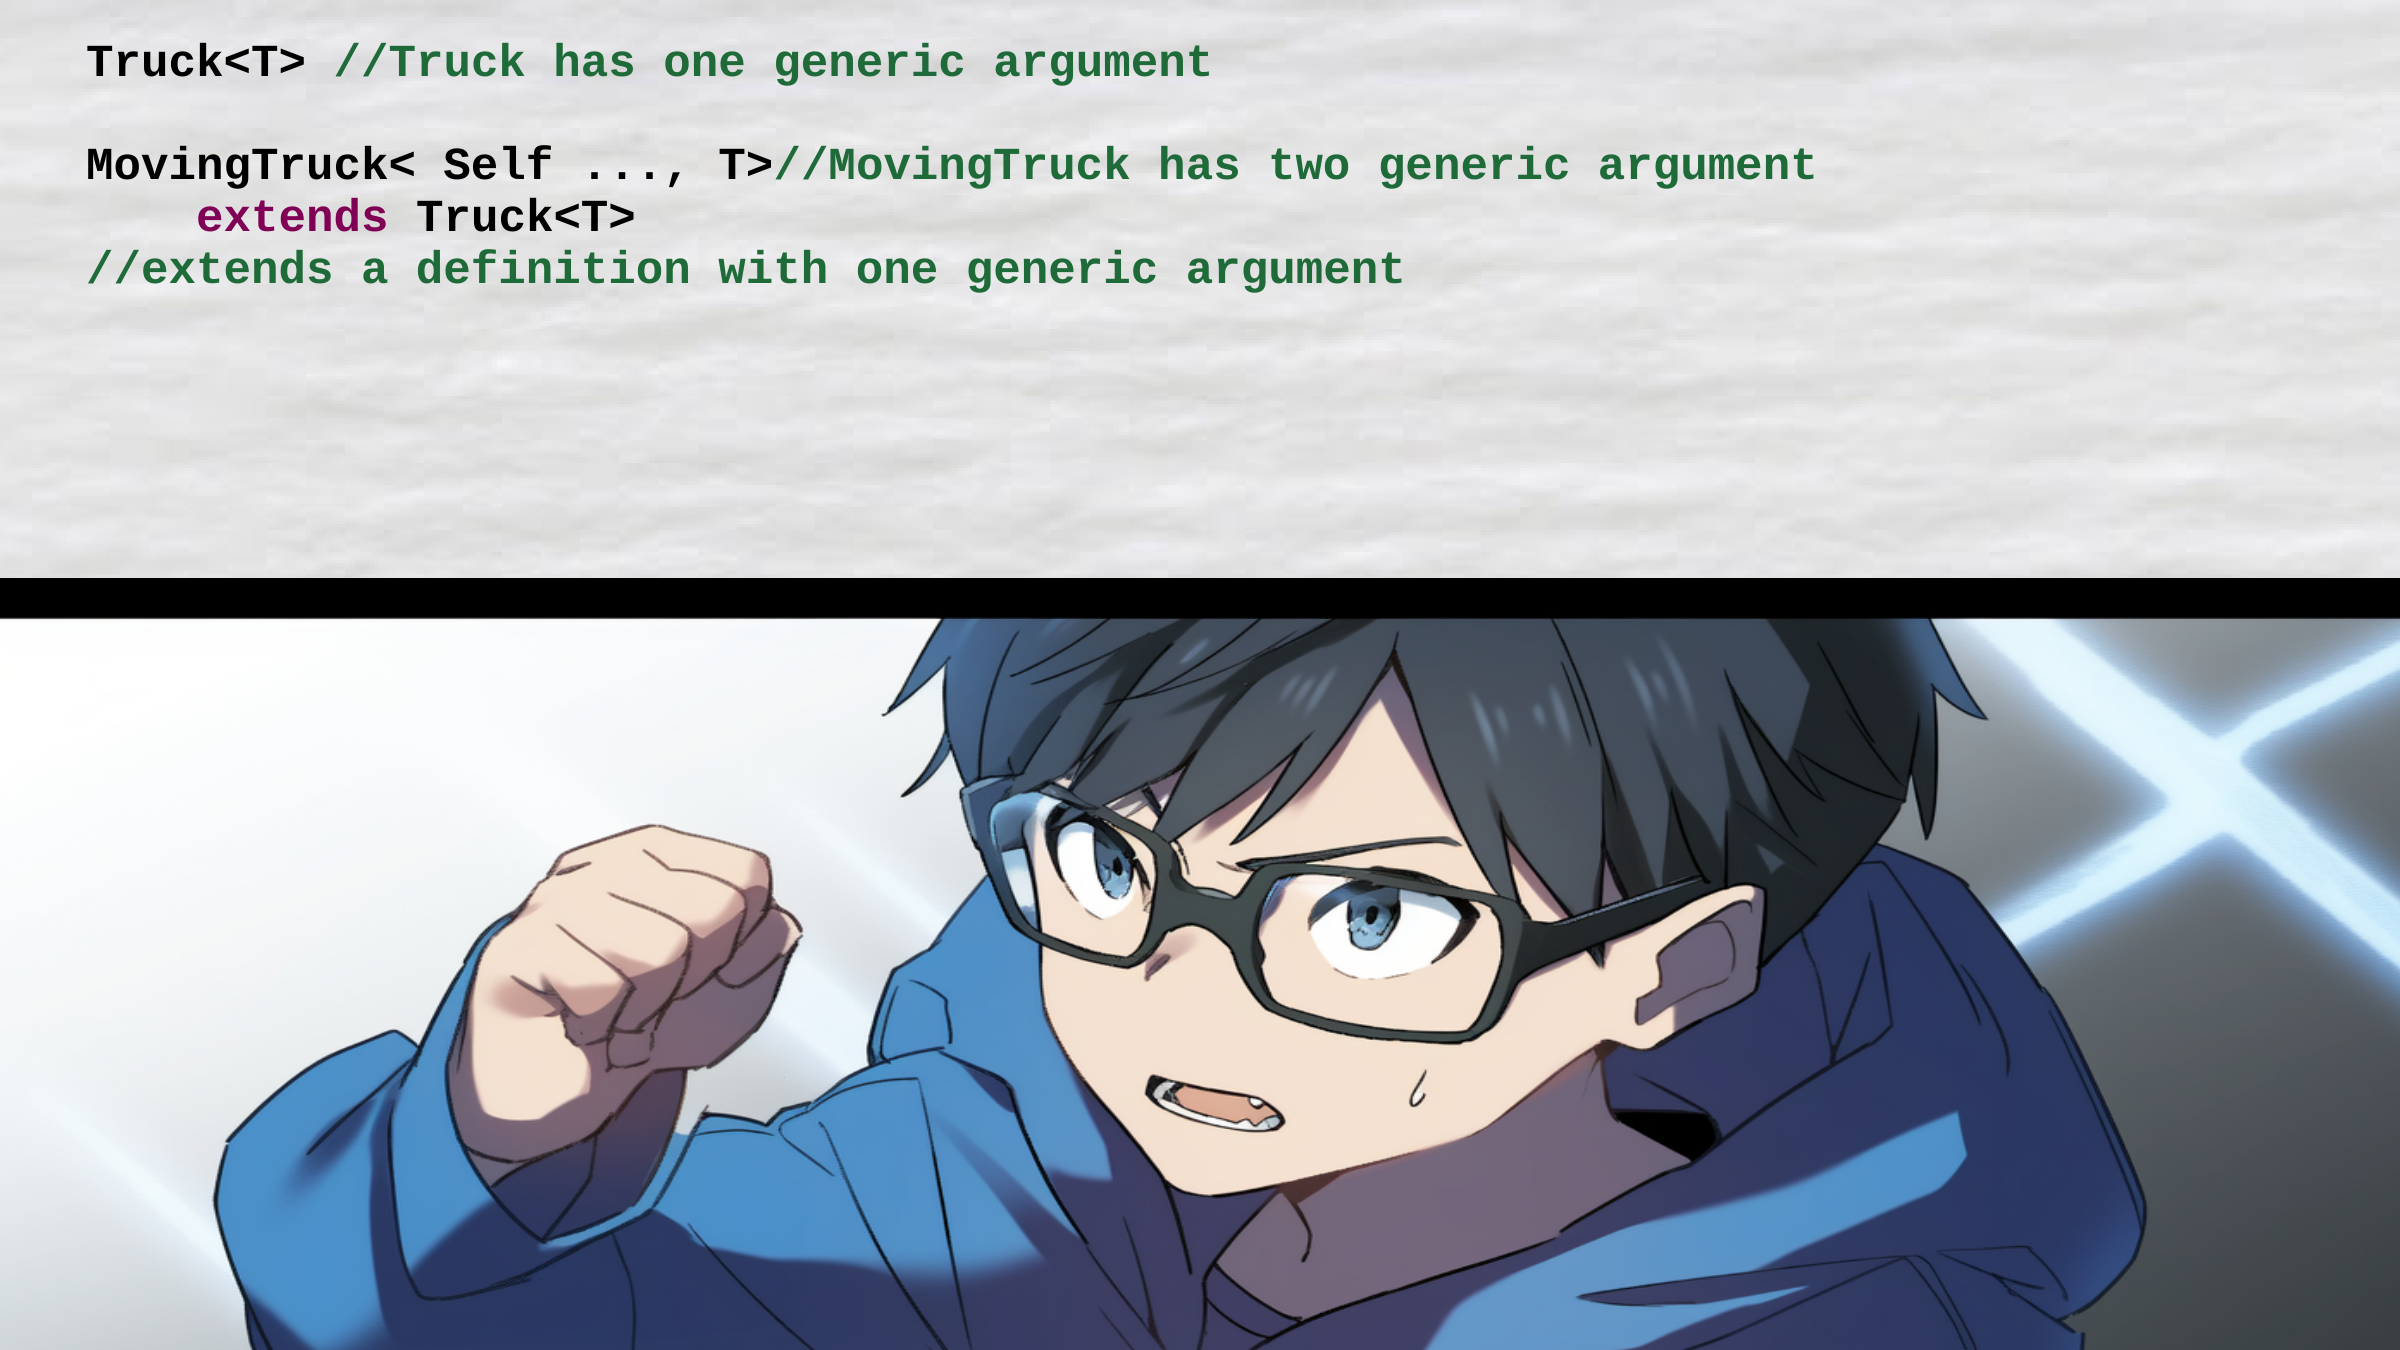

Truck<T> //Truck has one generic argument
 MovingTruck< Self ..., T>//MovingTruck has two generic argument
 extends Truck<T>
 //extends a definition with one generic argument